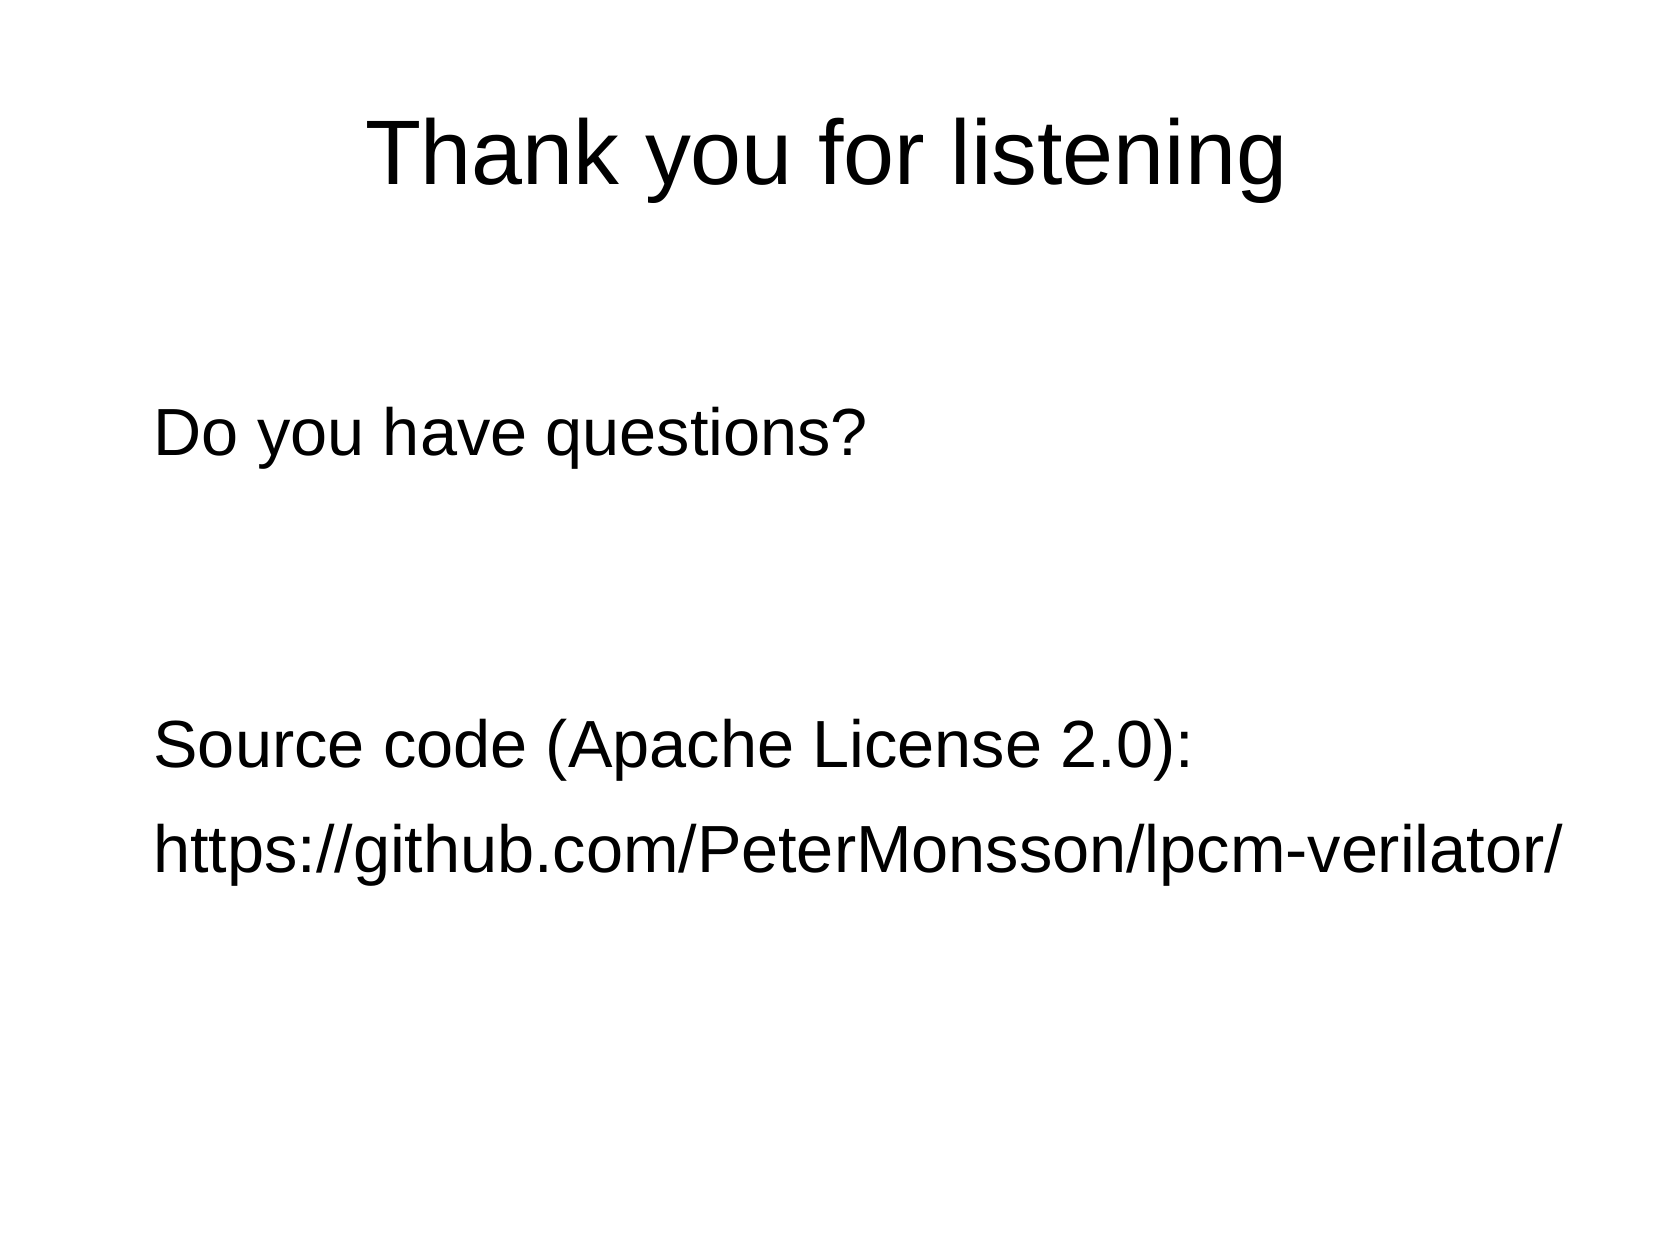

# Thank you for listening
Do you have questions?
Source code (Apache License 2.0):
https://github.com/PeterMonsson/lpcm-verilator/